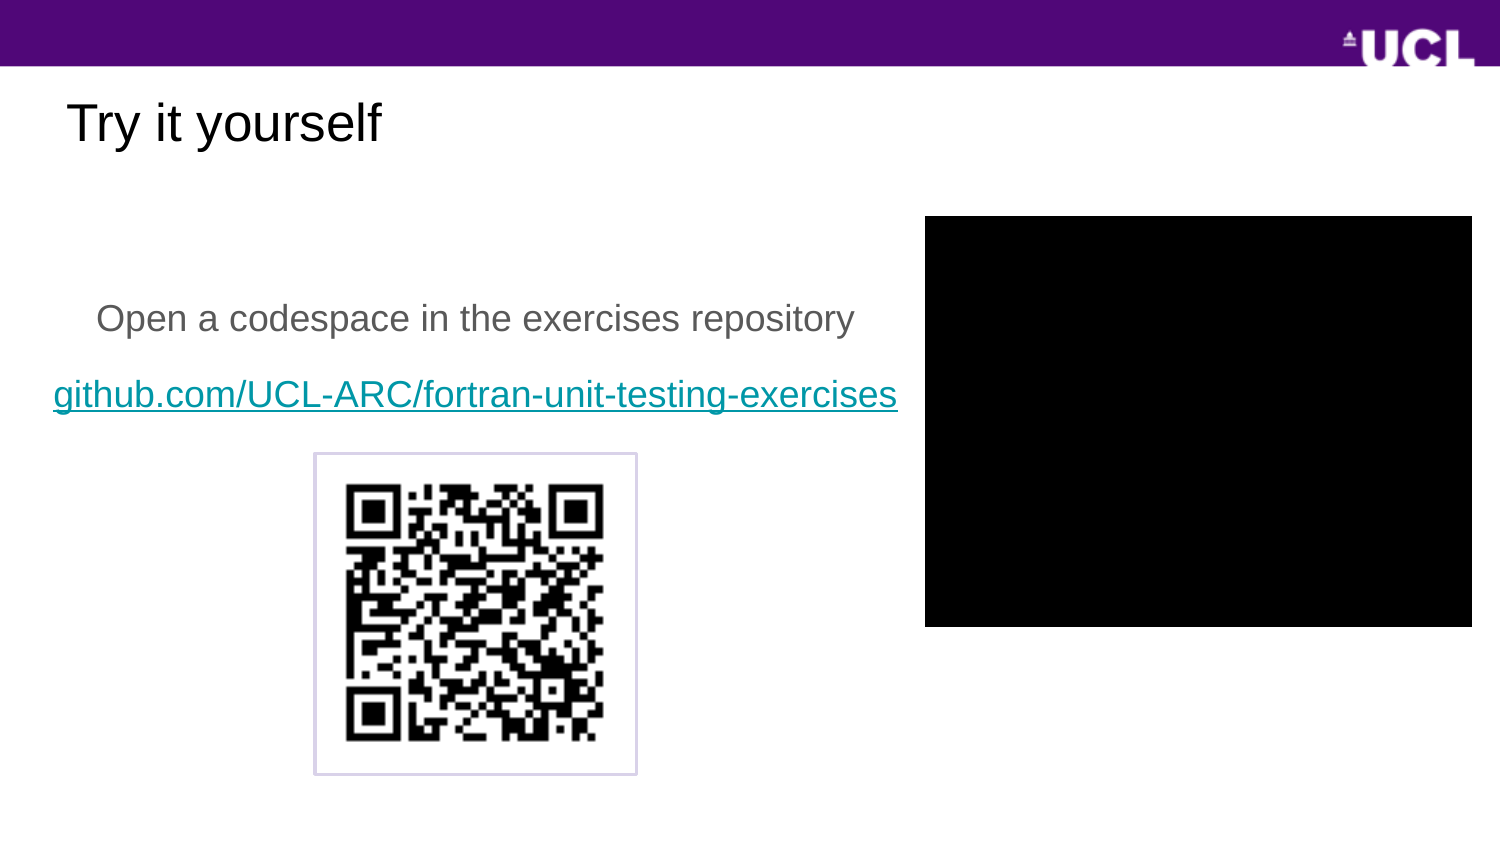

# Try it yourself
Open a codespace in the exercises repository
github.com/UCL-ARC/fortran-unit-testing-exercises